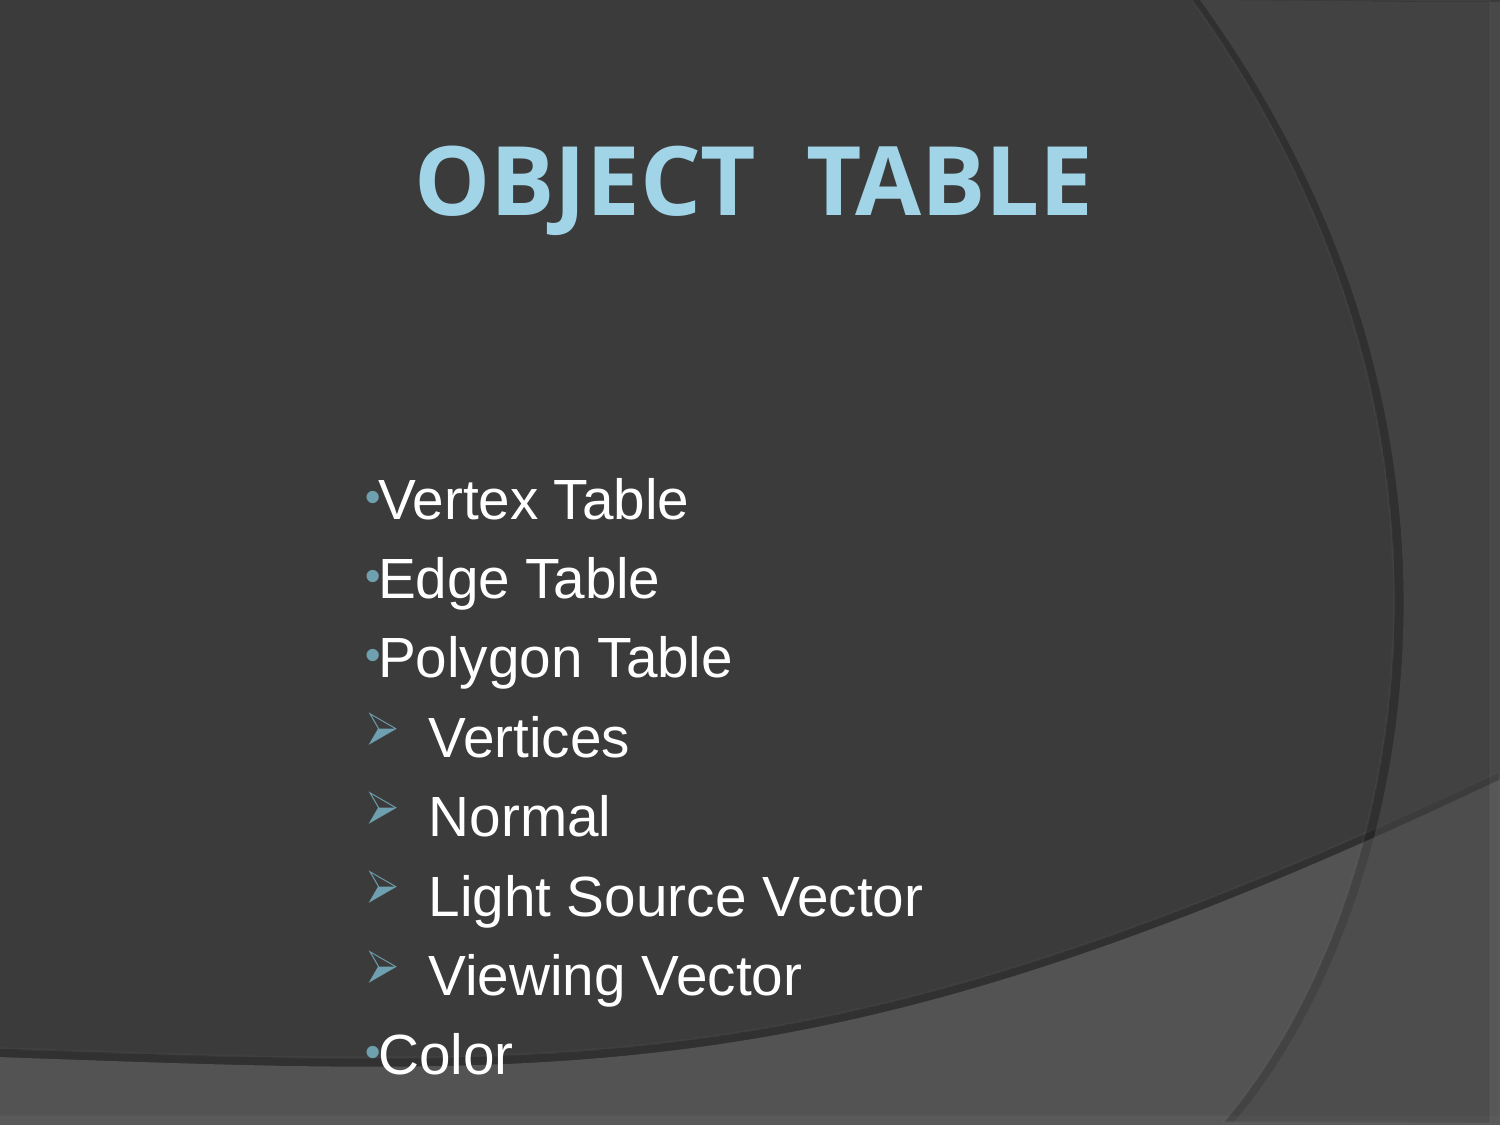

# Object Table
Vertex Table
Edge Table
Polygon Table
	Vertices
	Normal
	Light Source Vector
	Viewing Vector
Color